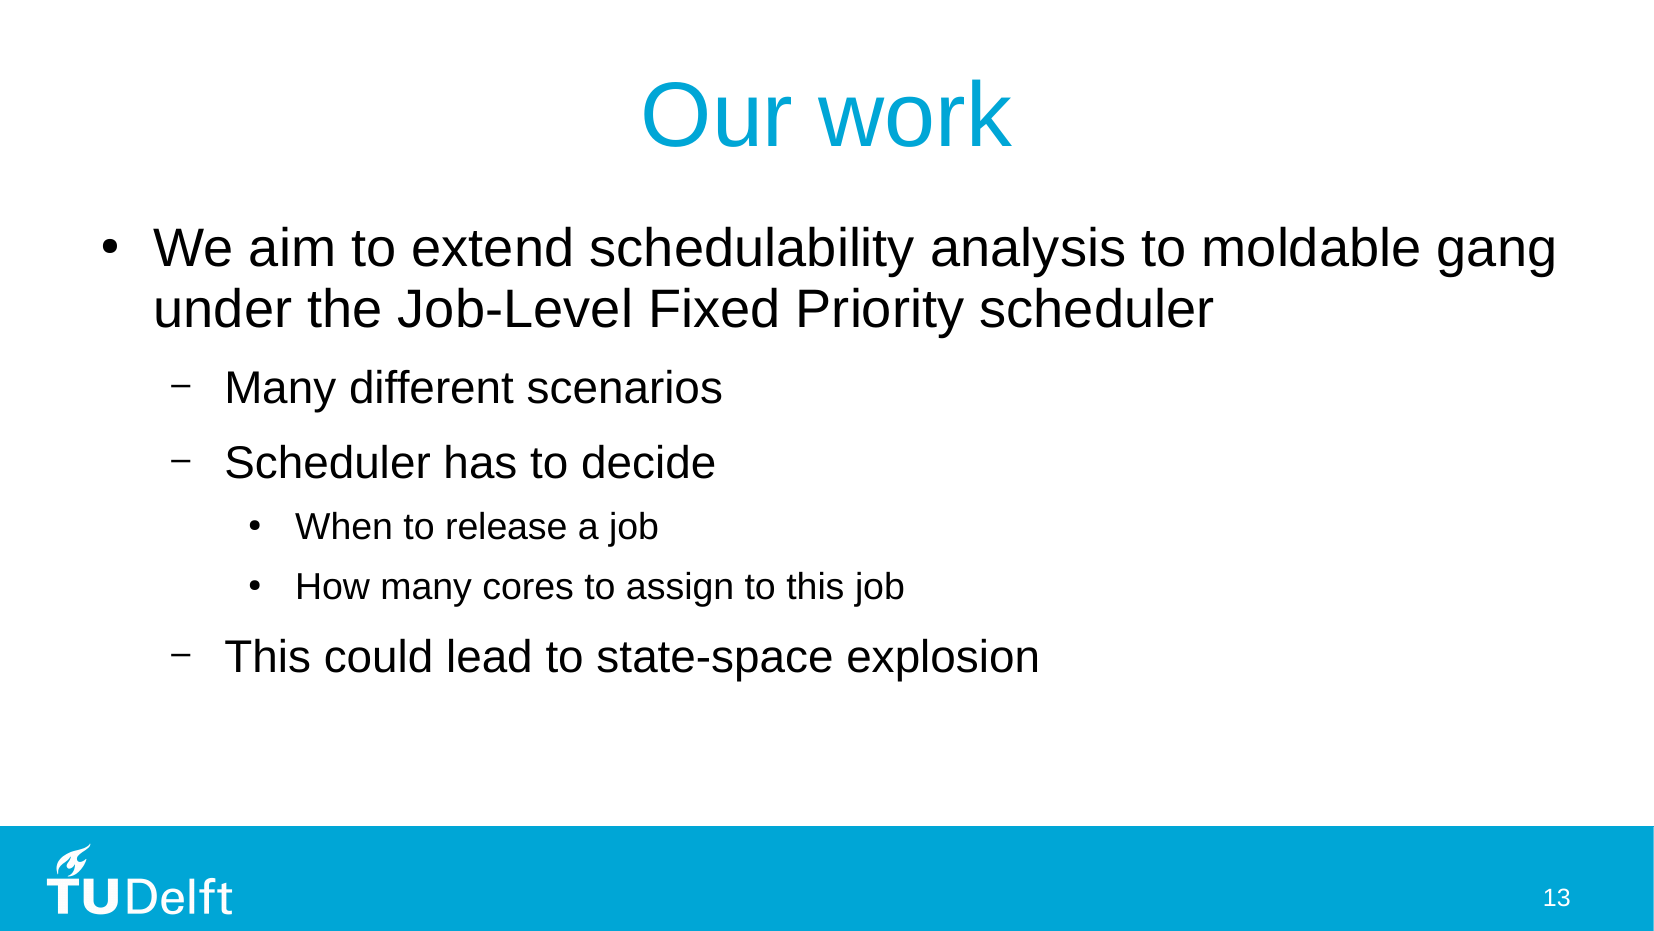

# Our work
We aim to extend schedulability analysis to moldable gang under the Job-Level Fixed Priority scheduler
Many different scenarios
Scheduler has to decide
When to release a job
How many cores to assign to this job
This could lead to state-space explosion
13